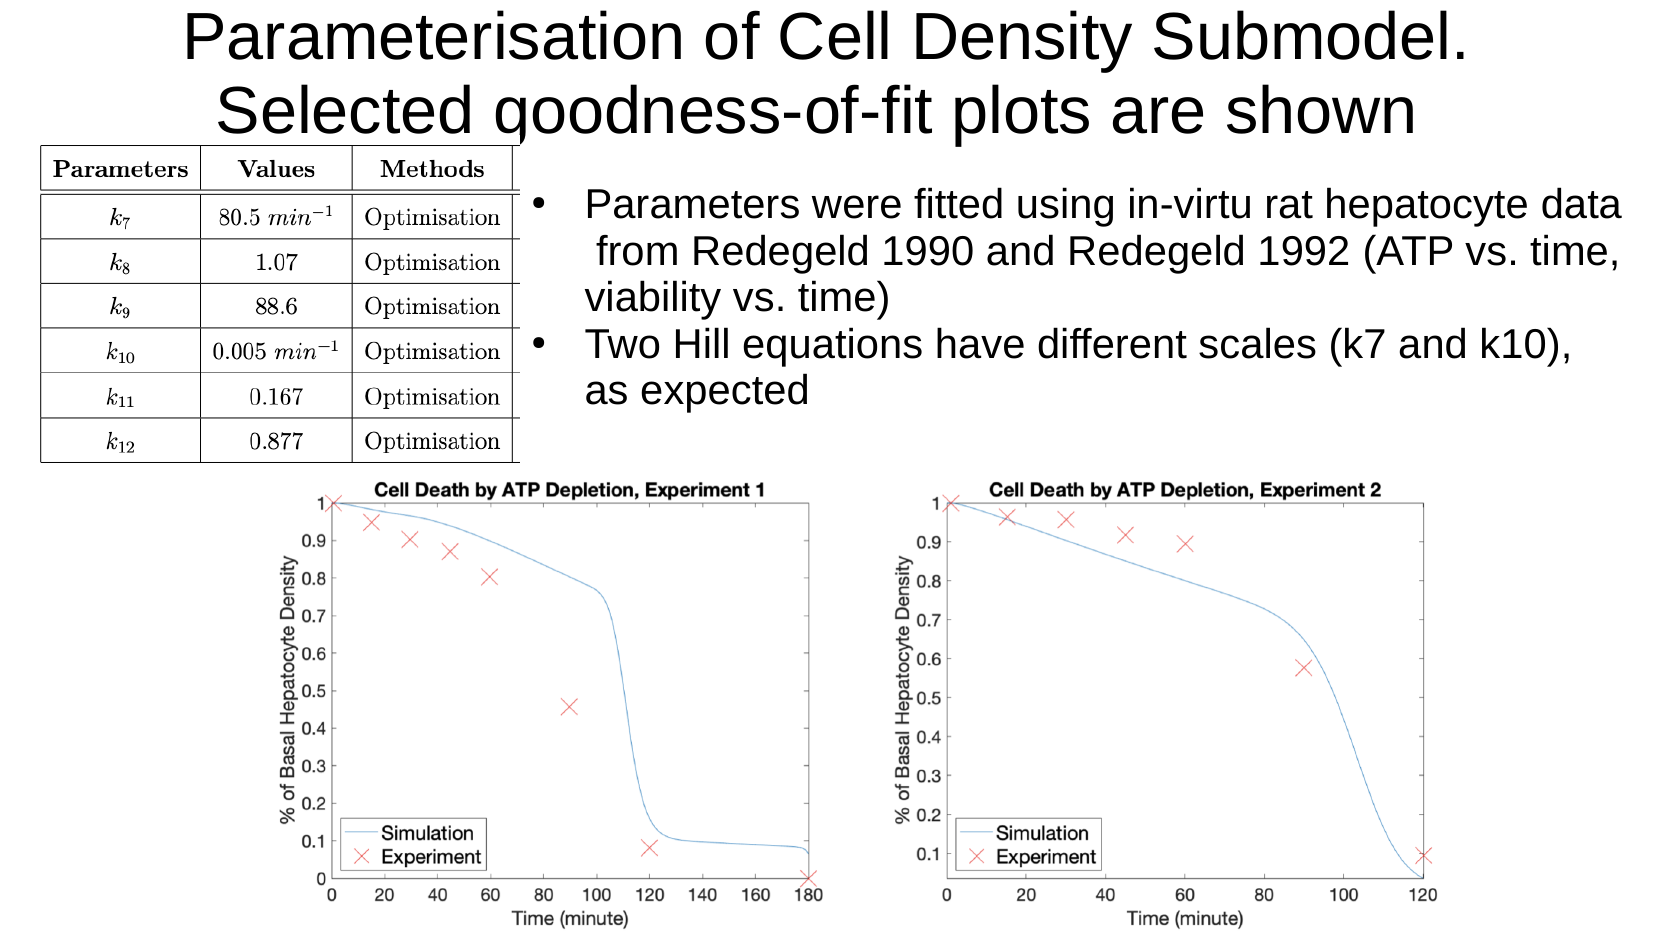

# Parameterisation of Cell Density Submodel. Selected goodness-of-fit plots are shown
Parameters were fitted using in-virtu rat hepatocyte data from Redegeld 1990 and Redegeld 1992 (ATP vs. time, viability vs. time)
Two Hill equations have different scales (k7 and k10), as expected